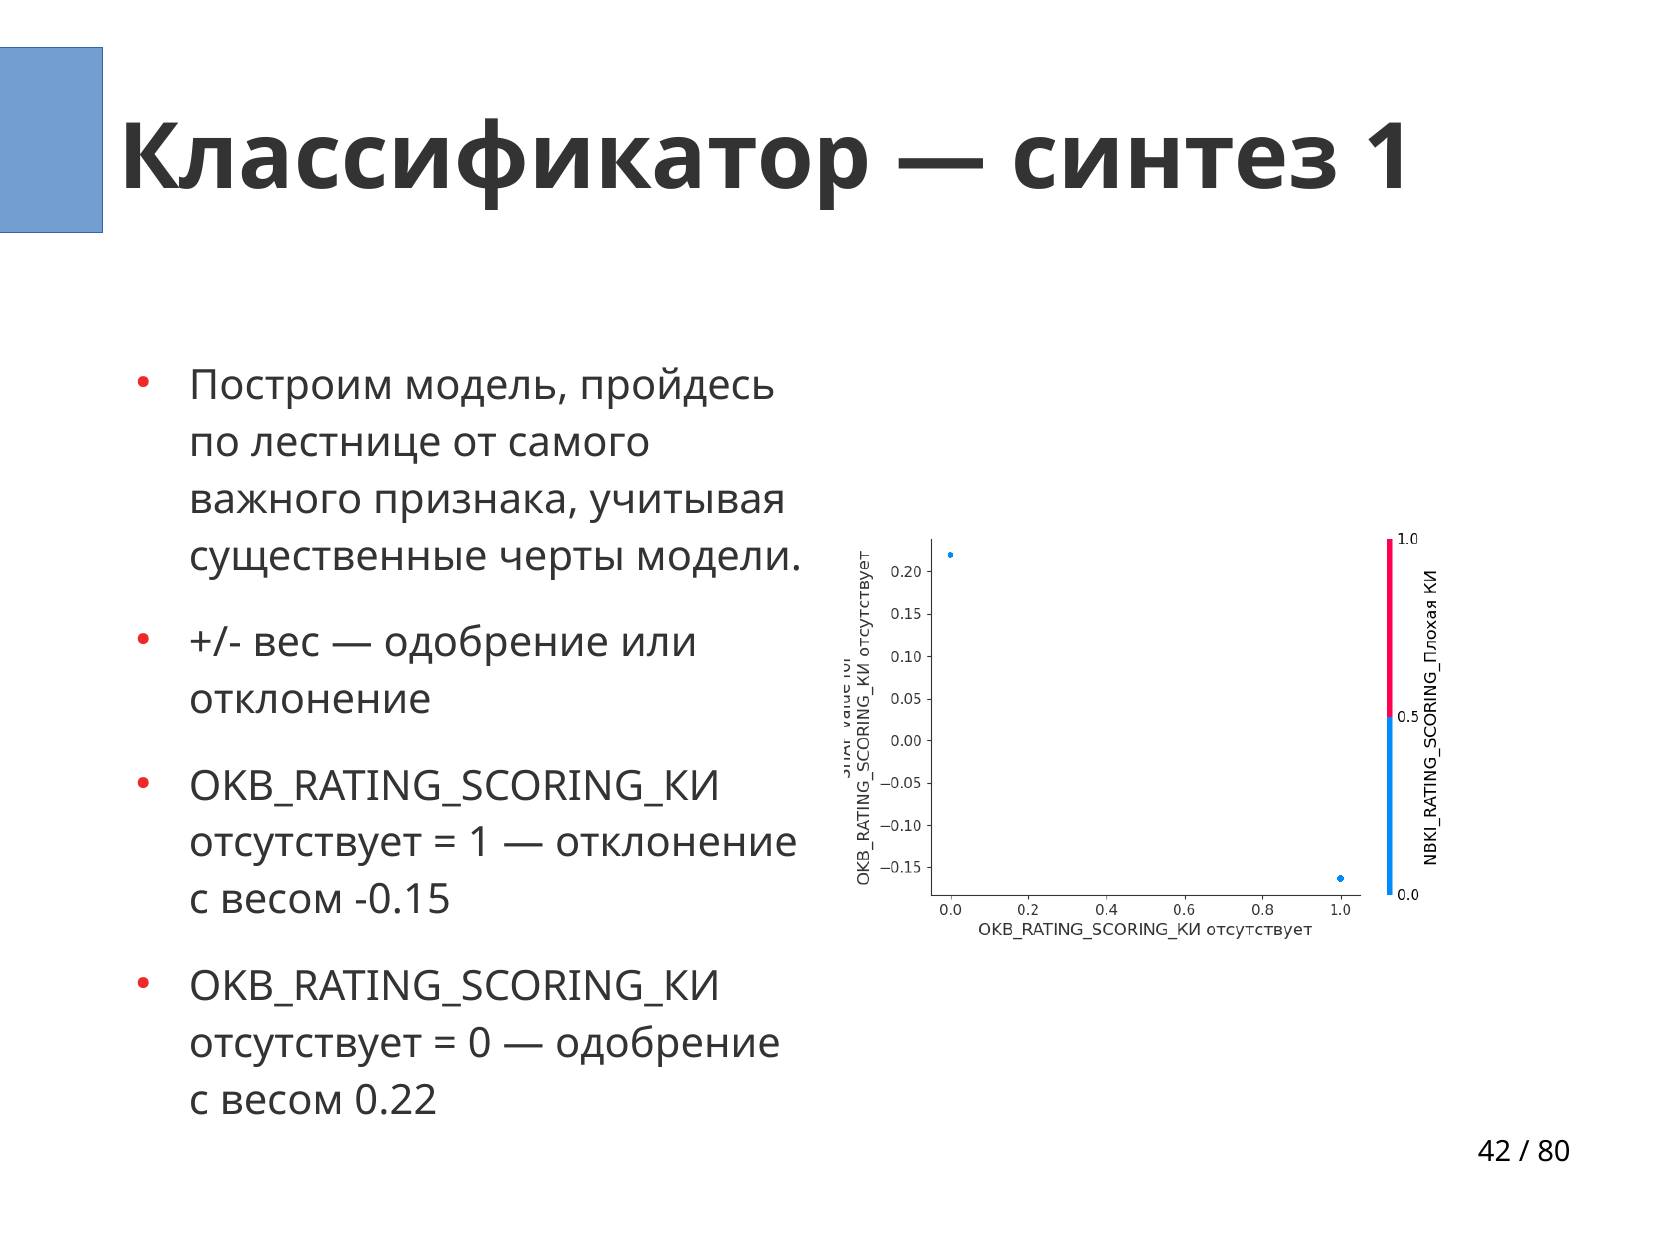

# Классификатор — синтез 1
Построим модель, пройдесь по лестнице от самого важного признака, учитывая существенные черты модели.
+/- вес — одобрение или отклонение
OKB_RATING_SCORING_КИ отсутствует = 1 — отклонение с весом -0.15
OKB_RATING_SCORING_КИ отсутствует = 0 — одобрение c весом 0.22
42